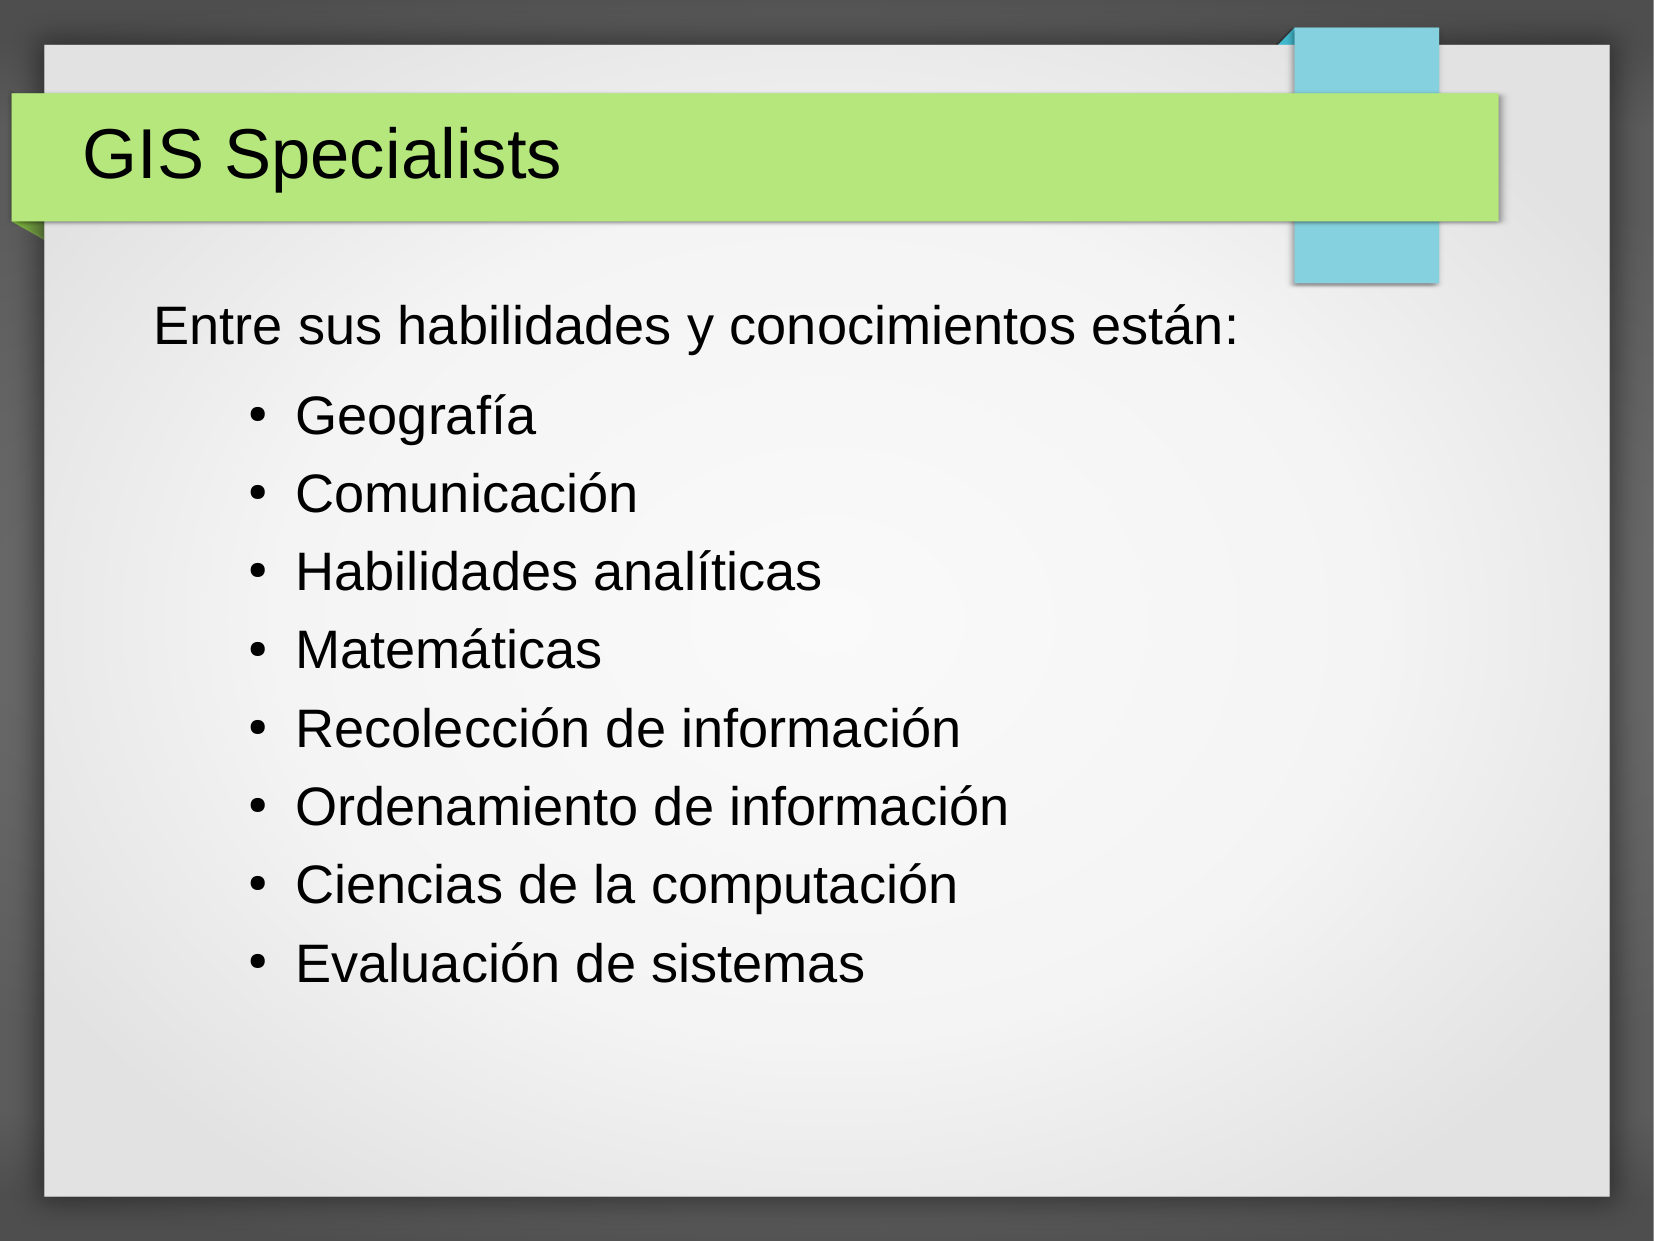

# GIS Specialists
Entre sus habilidades y conocimientos están:
Geografía
Comunicación
Habilidades analíticas
Matemáticas
Recolección de información
Ordenamiento de información
Ciencias de la computación
Evaluación de sistemas